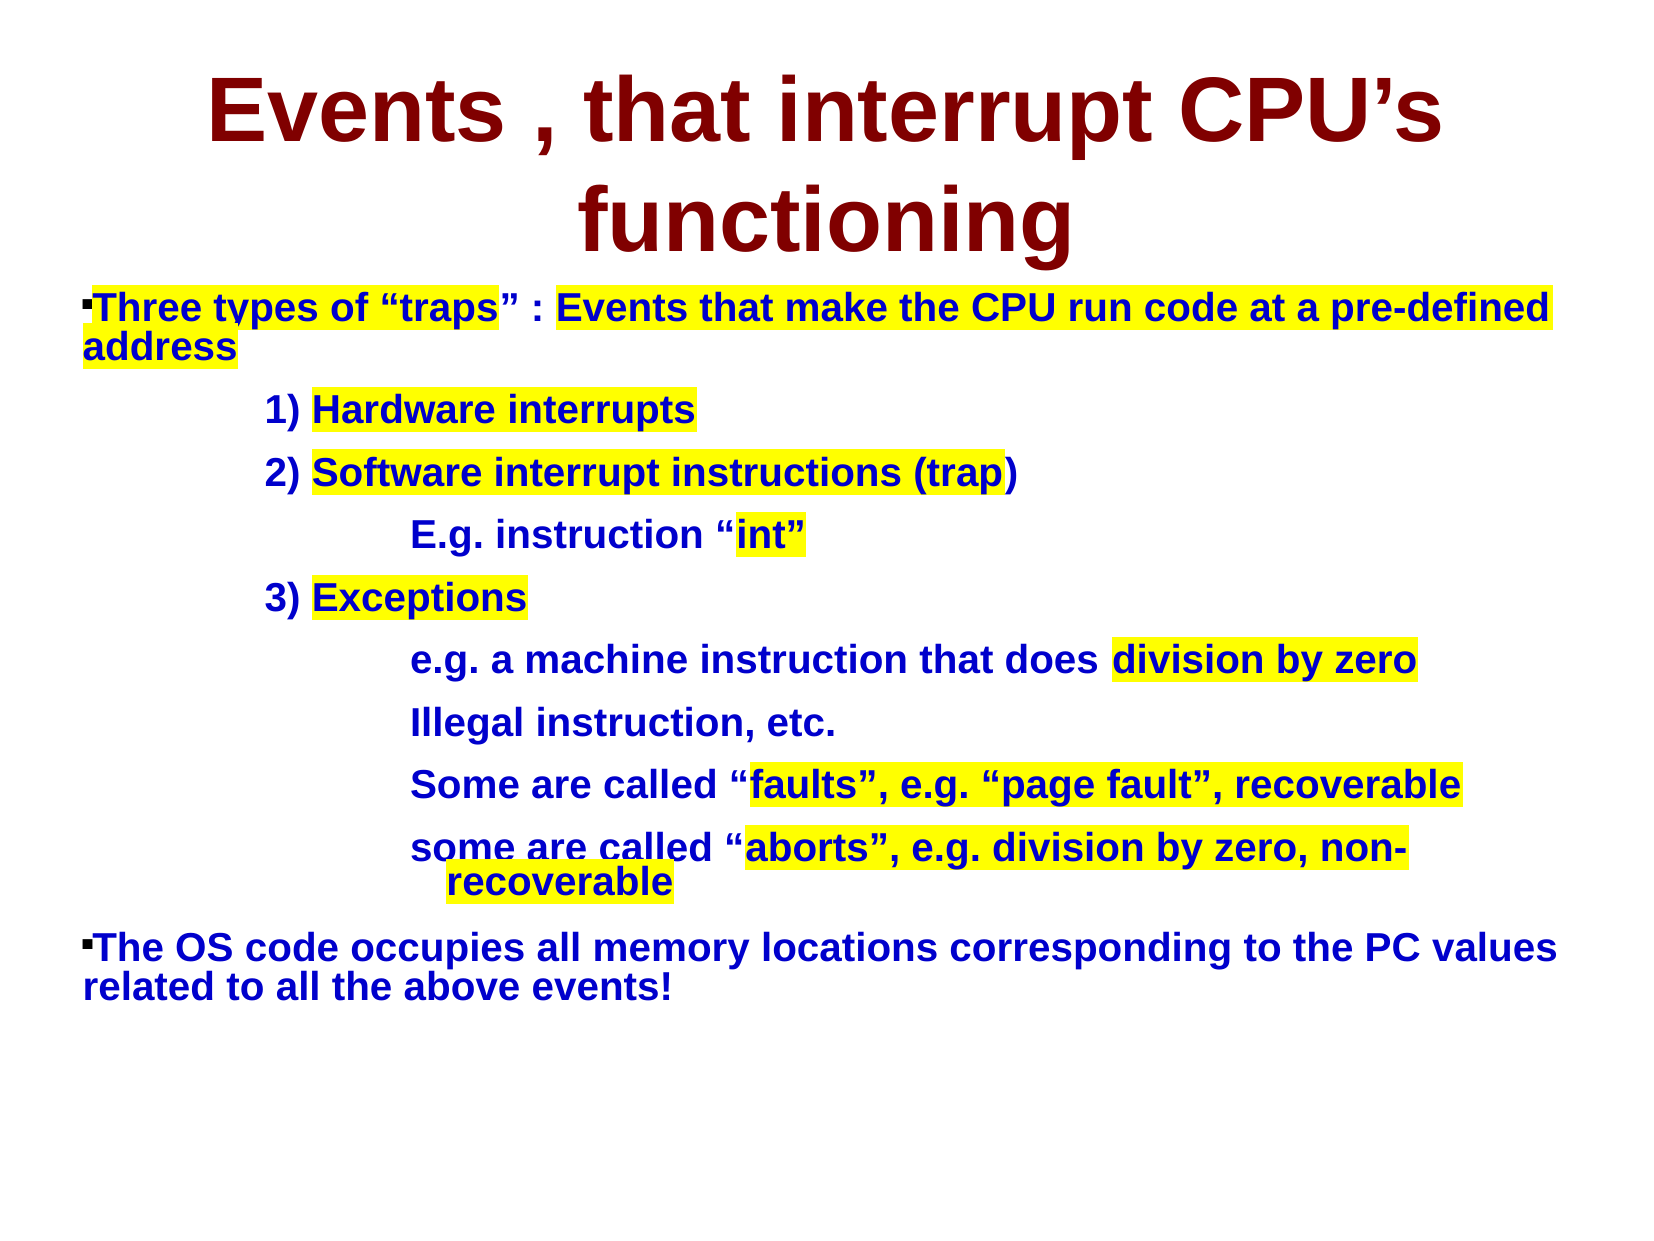

# Events , that interrupt CPU’s functioning
Three types of “traps” : Events that make the CPU run code at a pre-defined address
1) Hardware interrupts
2) Software interrupt instructions (trap)
E.g. instruction “int”
3) Exceptions
e.g. a machine instruction that does division by zero
Illegal instruction, etc.
Some are called “faults”, e.g. “page fault”, recoverable
some are called “aborts”, e.g. division by zero, non-recoverable
The OS code occupies all memory locations corresponding to the PC values related to all the above events!